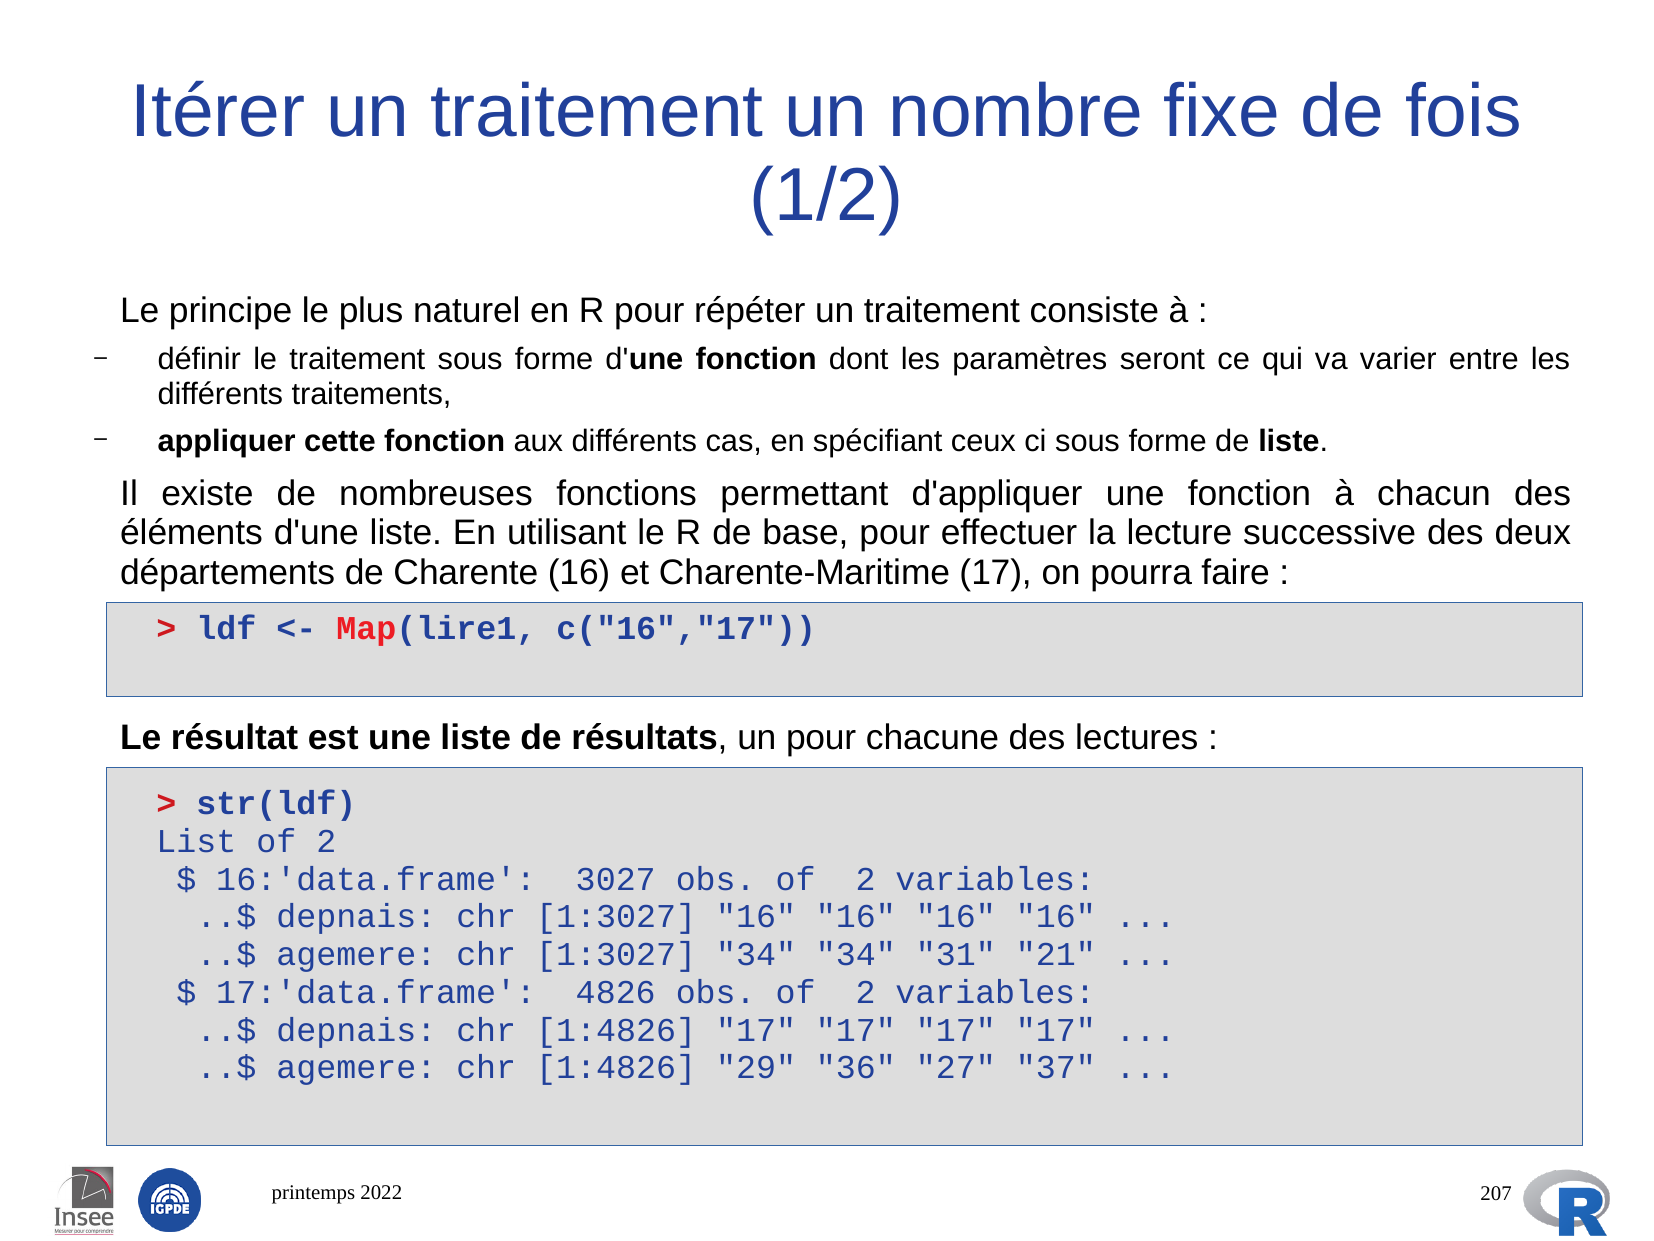

# Itérer un traitement un nombre fixe de fois (1/2)
Le principe le plus naturel en R pour répéter un traitement consiste à :
définir le traitement sous forme d'une fonction dont les paramètres seront ce qui va varier entre les différents traitements,
appliquer cette fonction aux différents cas, en spécifiant ceux ci sous forme de liste.
Il existe de nombreuses fonctions permettant d'appliquer une fonction à chacun des éléments d'une liste. En utilisant le R de base, pour effectuer la lecture successive des deux départements de Charente (16) et Charente-Maritime (17), on pourra faire :
Le résultat est une liste de résultats, un pour chacune des lectures :
> ldf <- Map(lire1, c("16","17"))
> str(ldf)
List of 2
 $ 16:'data.frame': 3027 obs. of 2 variables:
 ..$ depnais: chr [1:3027] "16" "16" "16" "16" ...
 ..$ agemere: chr [1:3027] "34" "34" "31" "21" ...
 $ 17:'data.frame': 4826 obs. of 2 variables:
 ..$ depnais: chr [1:4826] "17" "17" "17" "17" ...
 ..$ agemere: chr [1:4826] "29" "36" "27" "37" ...
printemps 2022
207